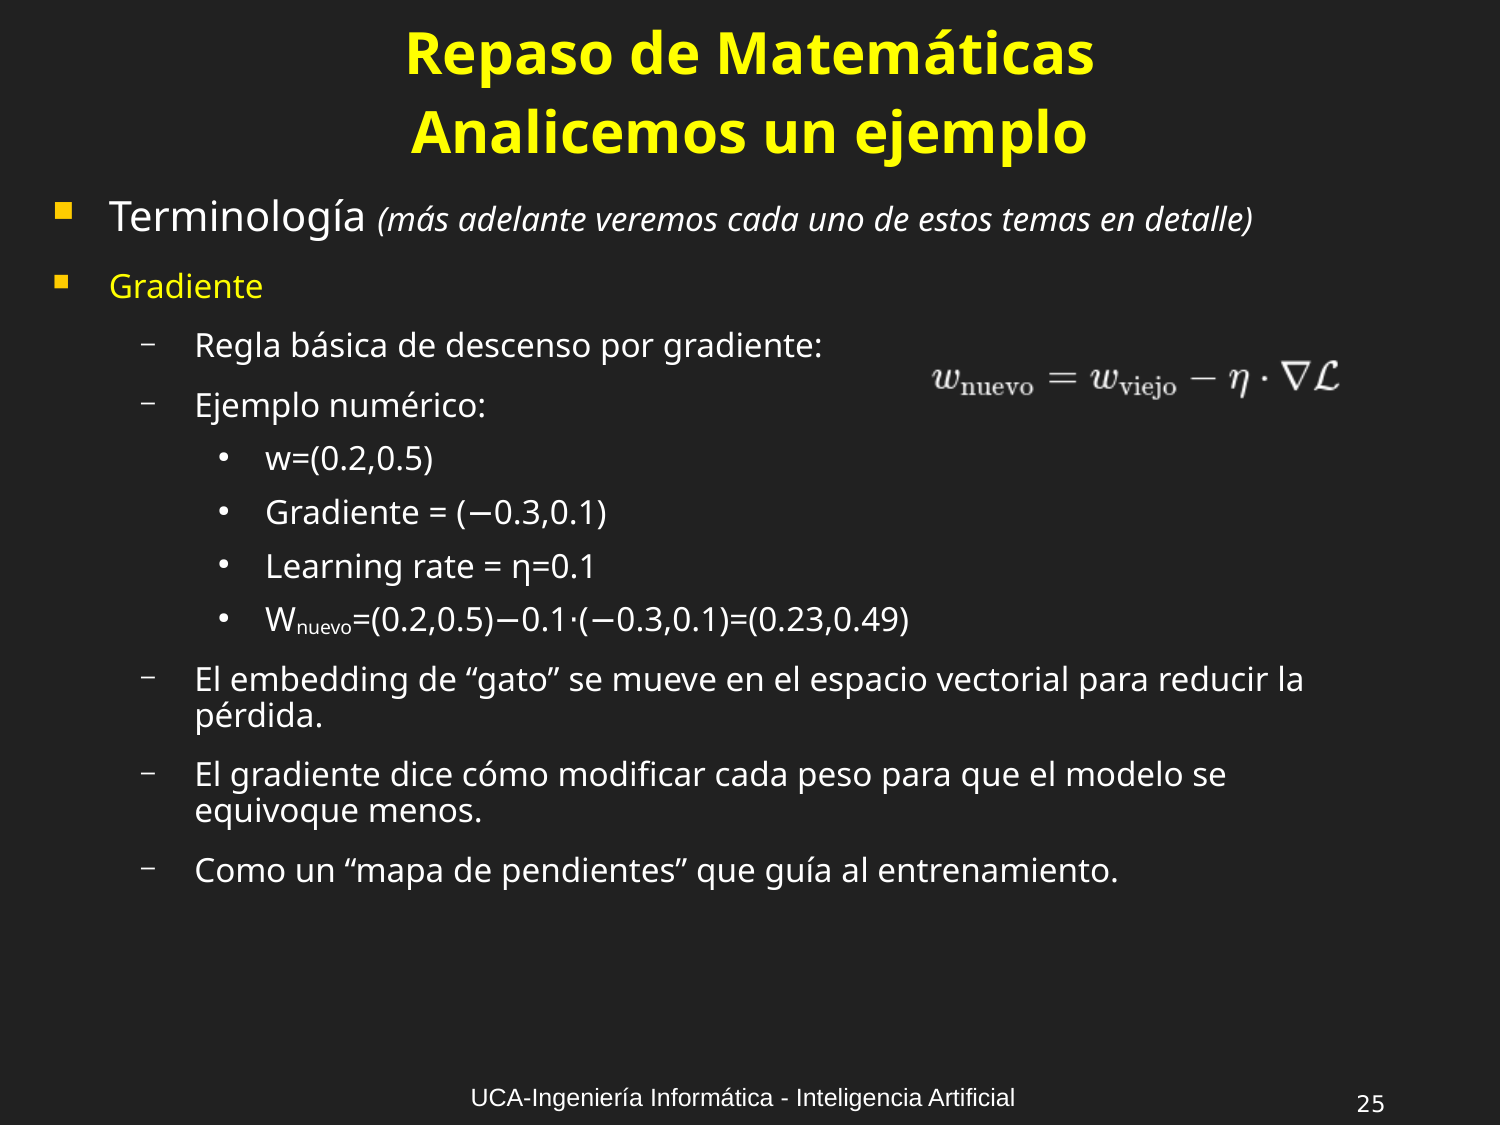

# Repaso de Matemáticas Analicemos un ejemplo
Terminología (más adelante veremos cada uno de estos temas en detalle)
Gradiente
Regla básica de descenso por gradiente:
Ejemplo numérico:
w=(0.2,0.5)
Gradiente = (−0.3,0.1)
Learning rate = η=0.1
Wnuevo​=(0.2,0.5)−0.1⋅(−0.3,0.1)=(0.23,0.49)
El embedding de “gato” se mueve en el espacio vectorial para reducir la pérdida.
El gradiente dice cómo modificar cada peso para que el modelo se equivoque menos.
Como un “mapa de pendientes” que guía al entrenamiento.